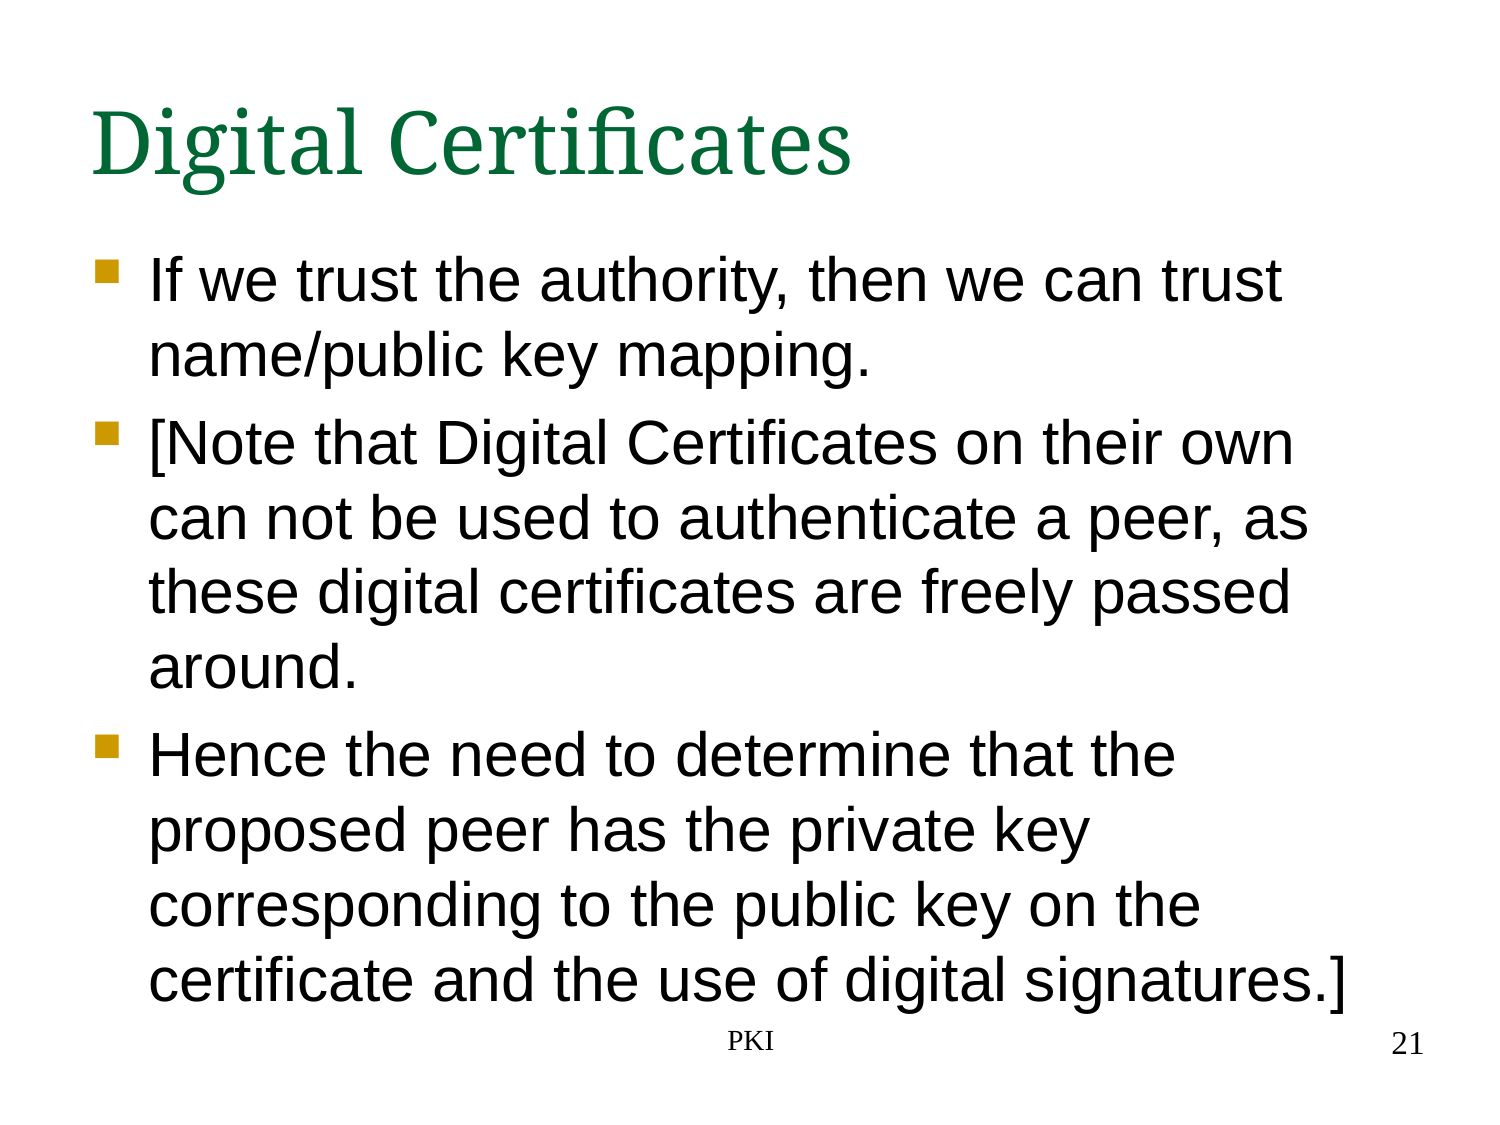

# Digital Certificates
If we trust the authority, then we can trust name/public key mapping.
[Note that Digital Certificates on their own can not be used to authenticate a peer, as these digital certificates are freely passed around.
Hence the need to determine that the proposed peer has the private key corresponding to the public key on the certificate and the use of digital signatures.]
PKI
21